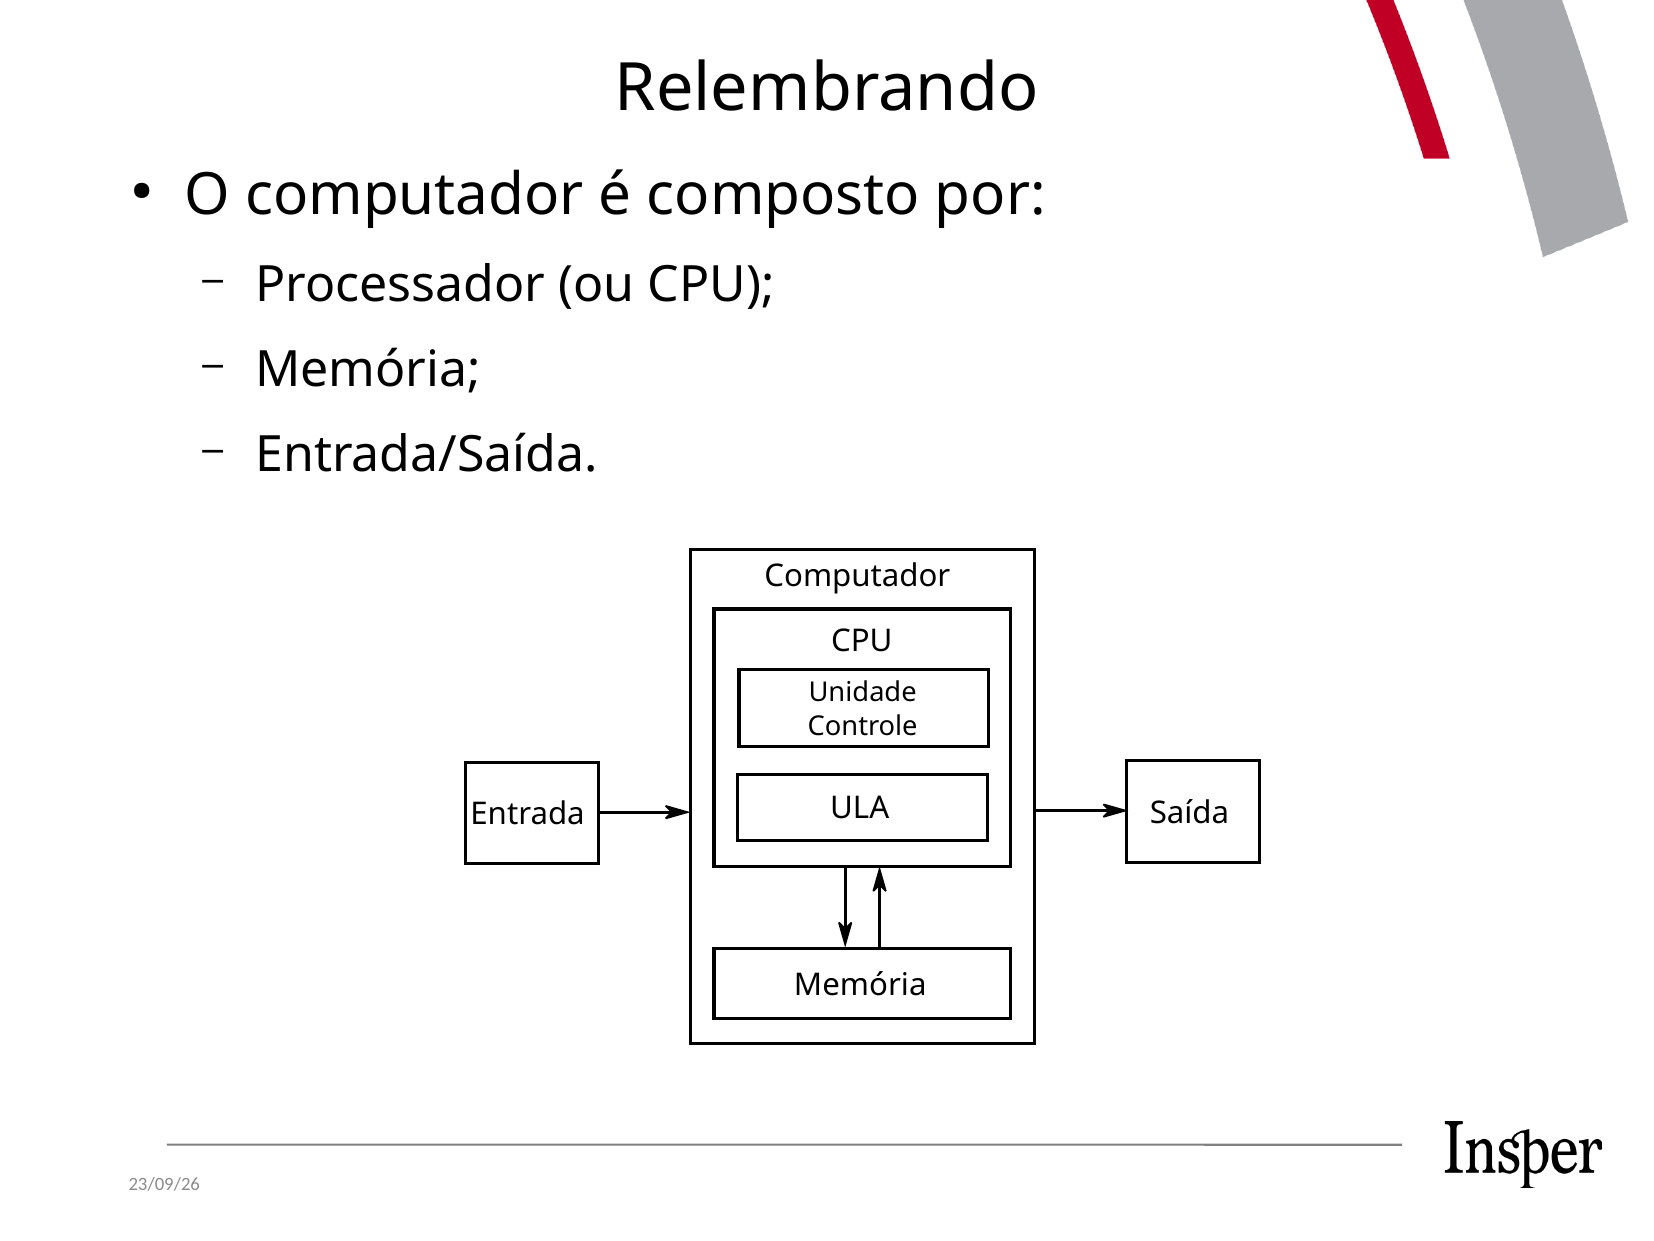

# Relembrando
O computador é composto por:
Processador (ou CPU);
Memória;
Entrada/Saída.